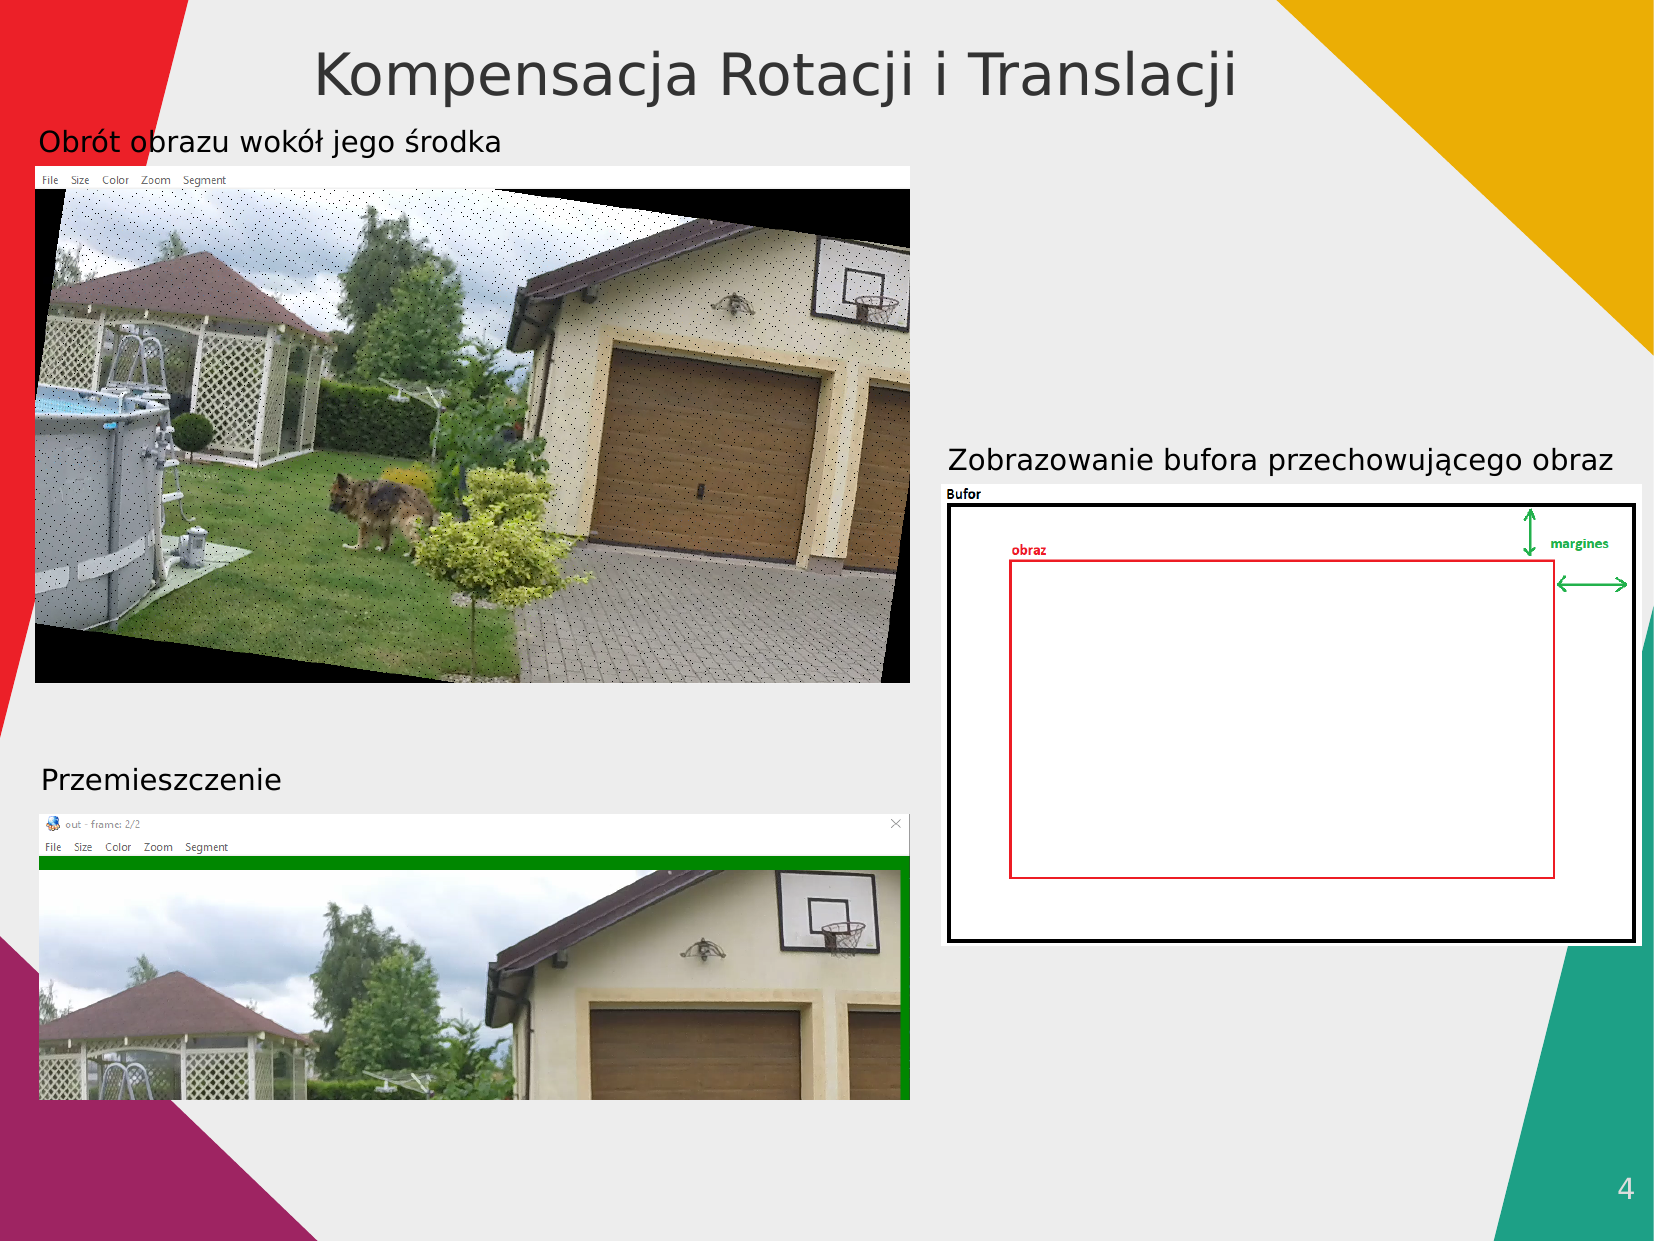

# Kompensacja Rotacji i Translacji
Obrót obrazu wokół jego środka
Zobrazowanie bufora przechowującego obraz
Przemieszczenie
4